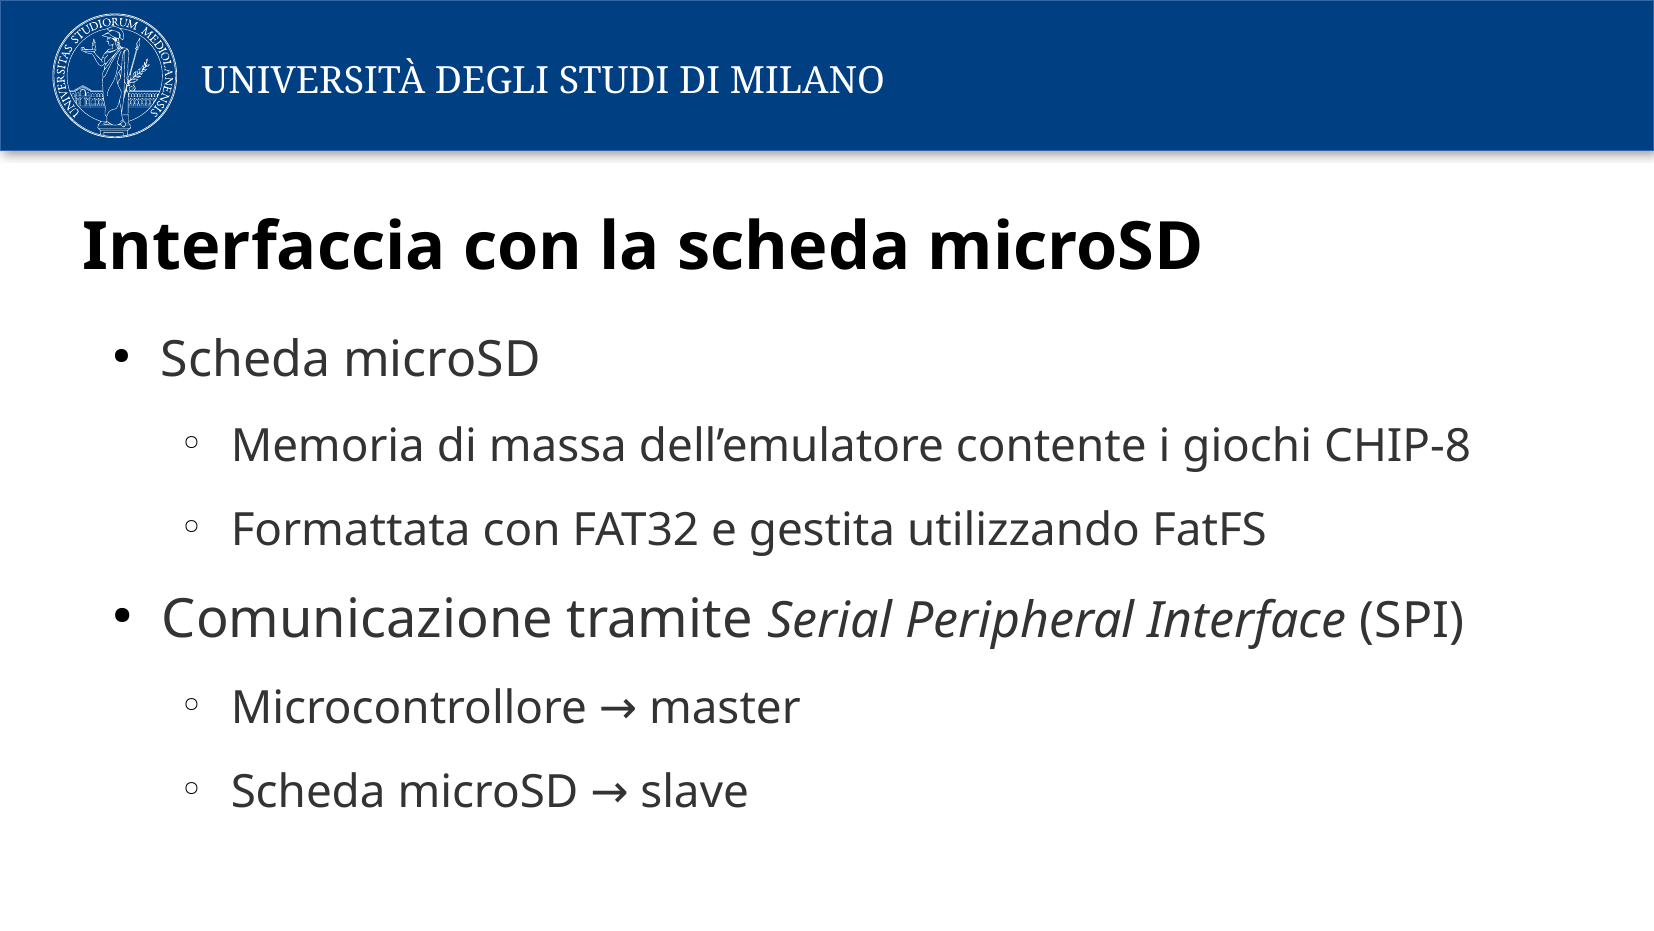

UNIVERSITÀ DEGLI STUDI DI MILANO
# Interfaccia con la scheda microSD
 Scheda microSD
 Memoria di massa dell’emulatore contente i giochi CHIP-8
 Formattata con FAT32 e gestita utilizzando FatFS
 Comunicazione tramite Serial Peripheral Interface (SPI)
 Microcontrollore → master
 Scheda microSD → slave